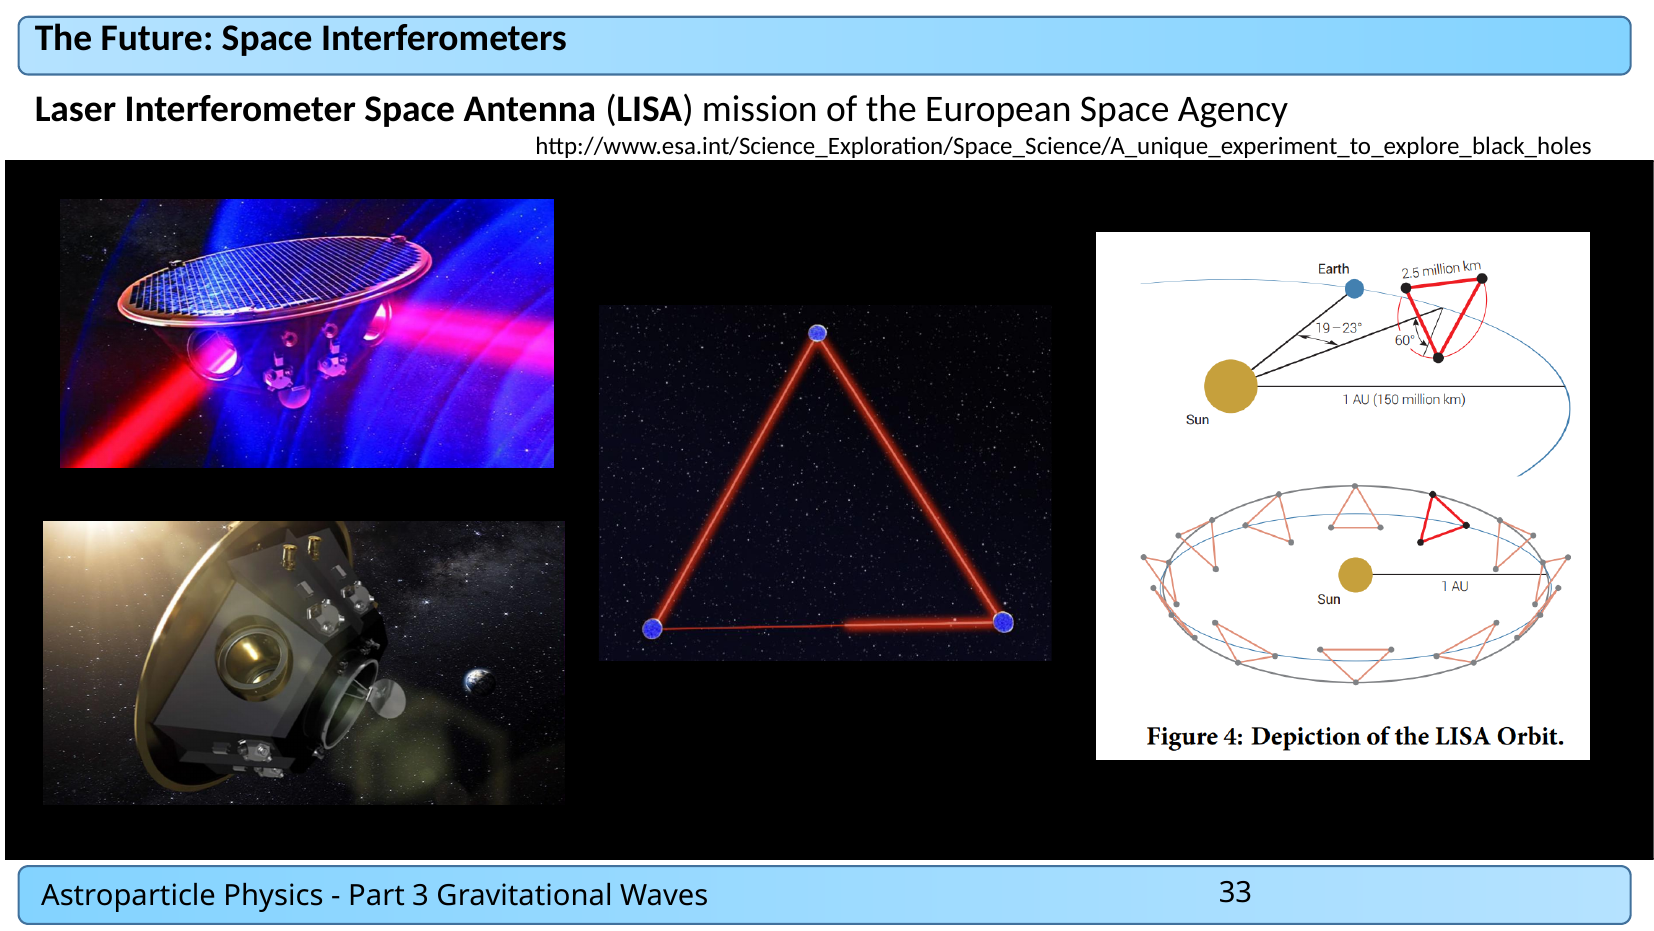

The Future: Space Interferometers
Laser Interferometer Space Antenna (LISA) mission of the European Space Agency
http://www.esa.int/Science_Exploration/Space_Science/A_unique_experiment_to_explore_black_holes
https://www.elisascience.org/files/publications/LISA_L3_20170120.pdf
Astroparticle Physics - Part 3 Gravitational Waves